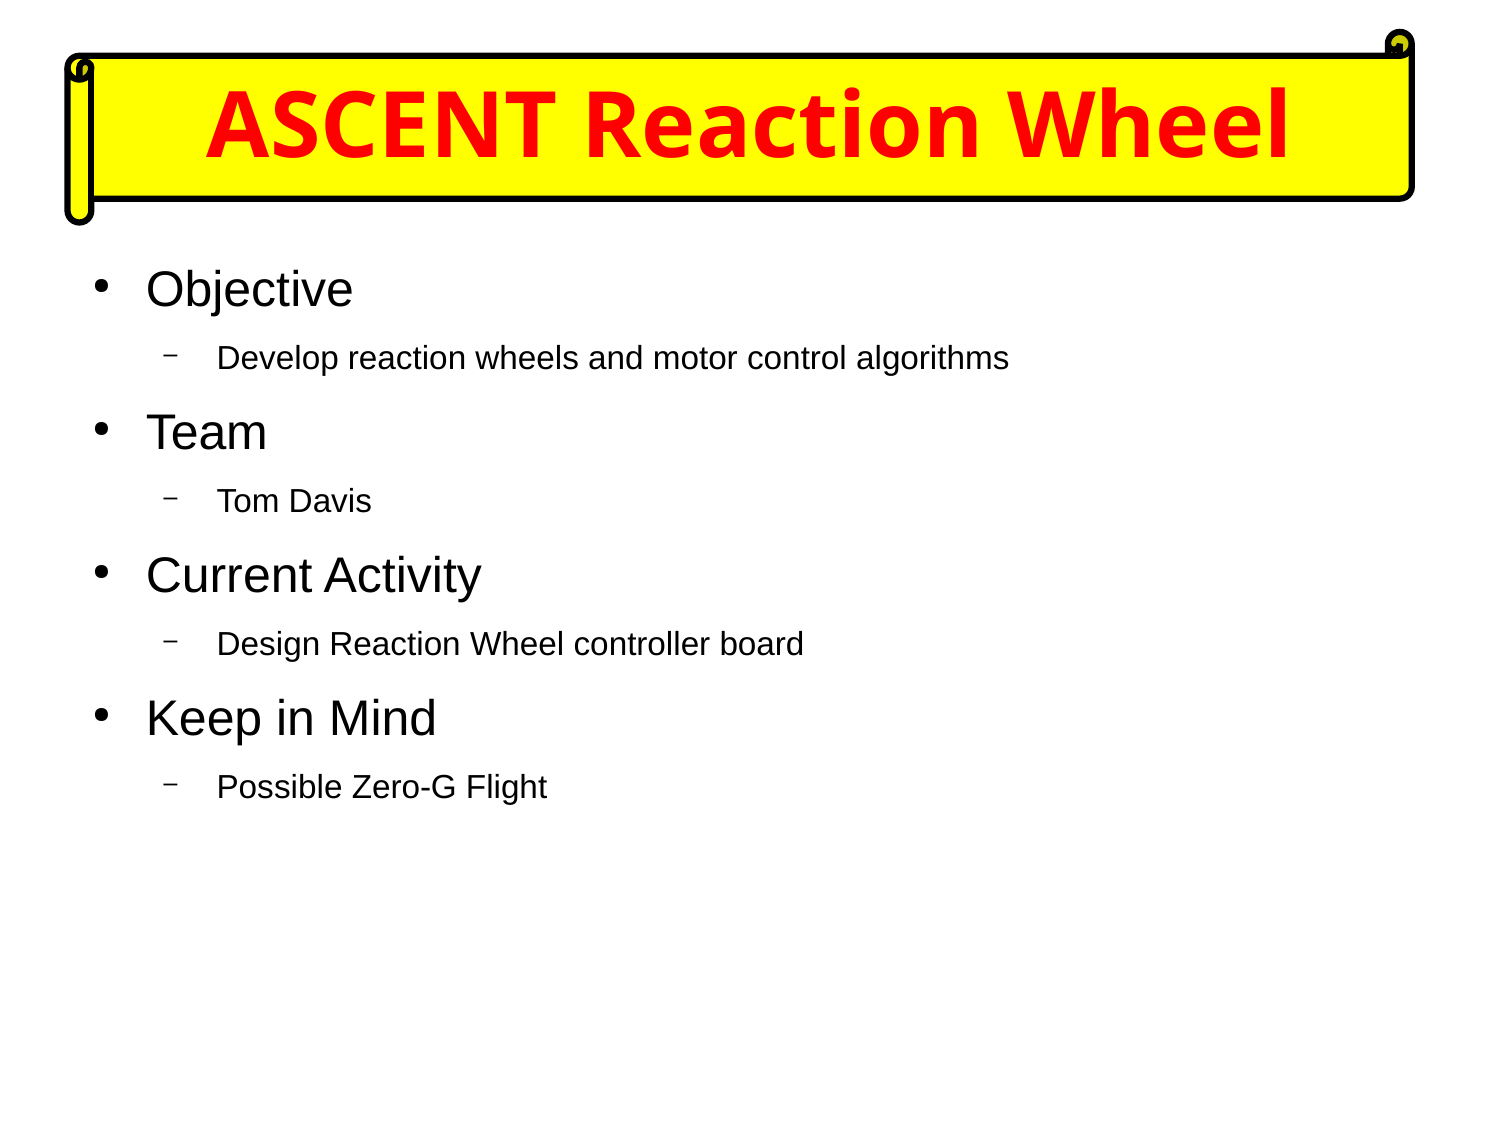

ASCENT Reaction Wheel
# Objective
Develop reaction wheels and motor control algorithms
Team
Tom Davis
Current Activity
Design Reaction Wheel controller board
Keep in Mind
Possible Zero-G Flight